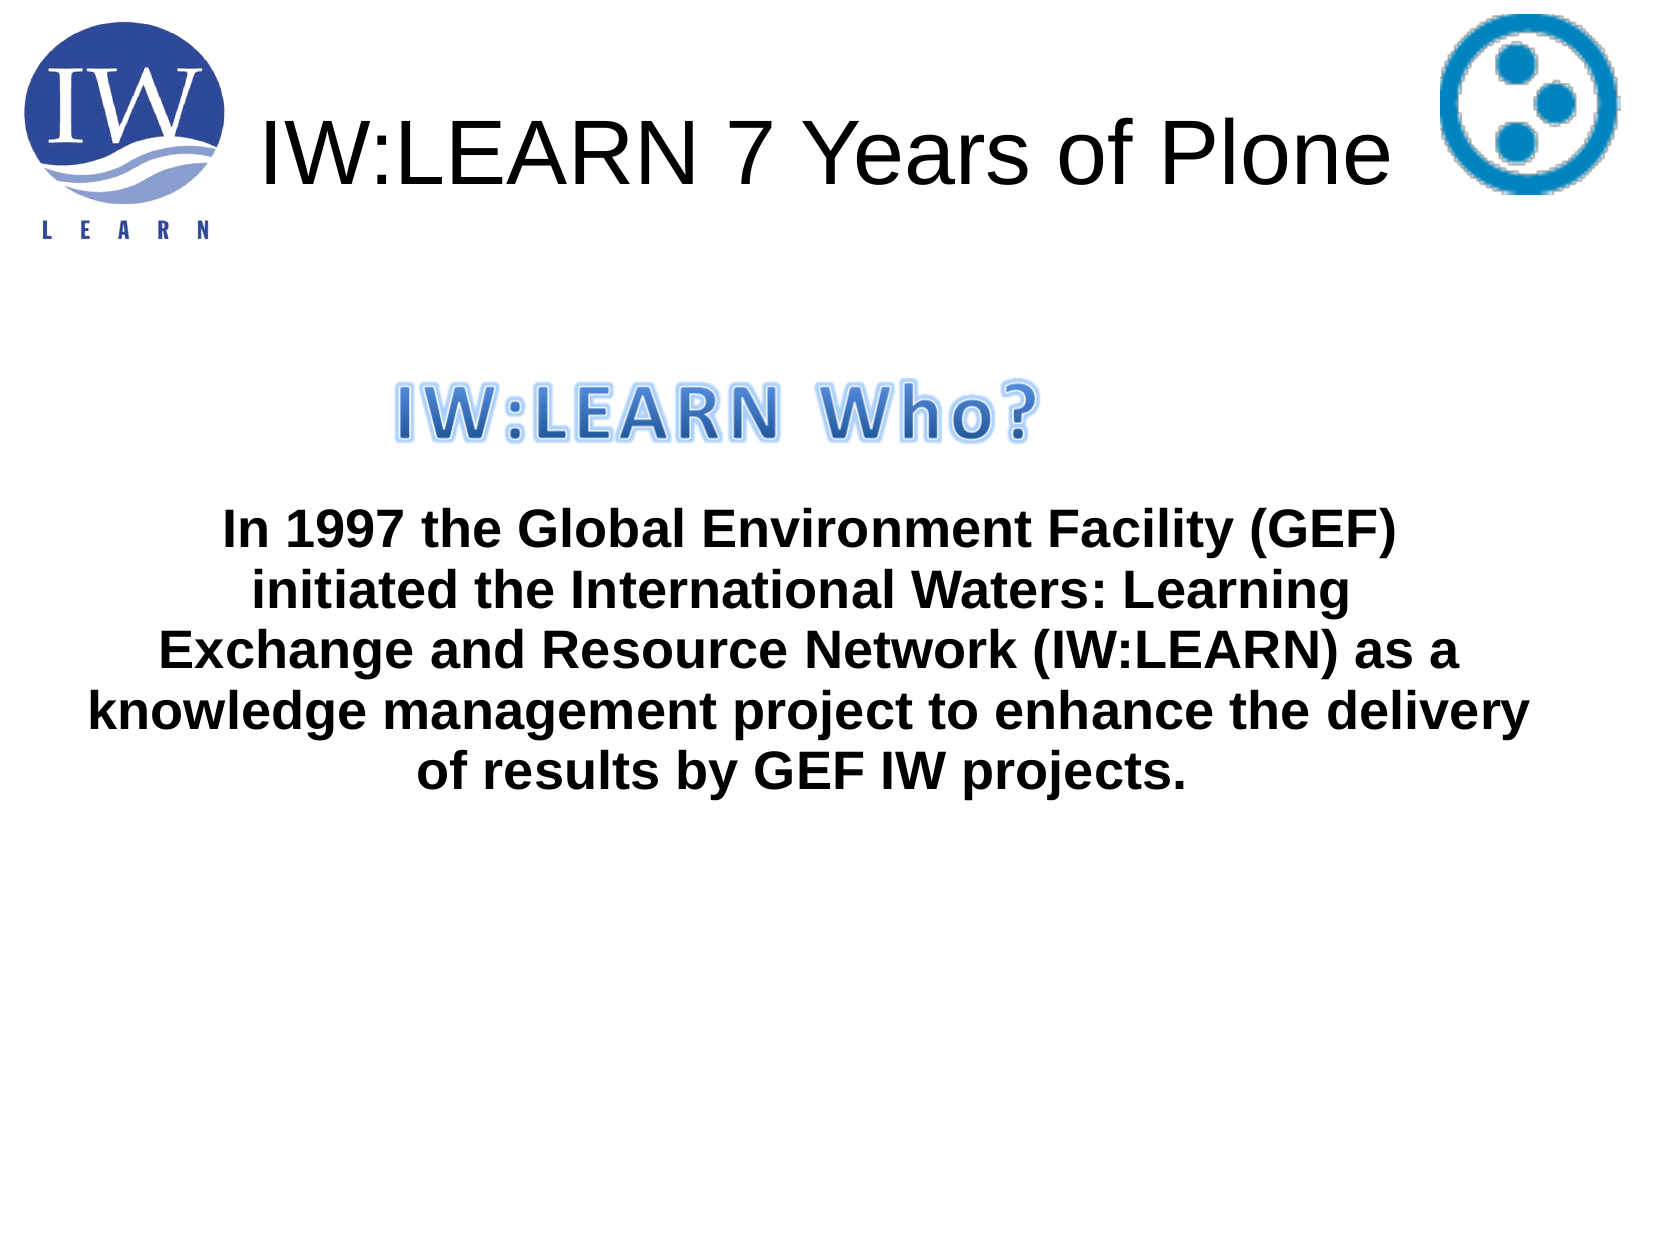

# IW:LEARN 7 Years of Plone
In 1997 the Global Environment Facility (GEF)
initiated the International Waters: Learning
Exchange and Resource Network (IW:LEARN) as a knowledge management project to enhance the delivery of results by GEF IW projects.